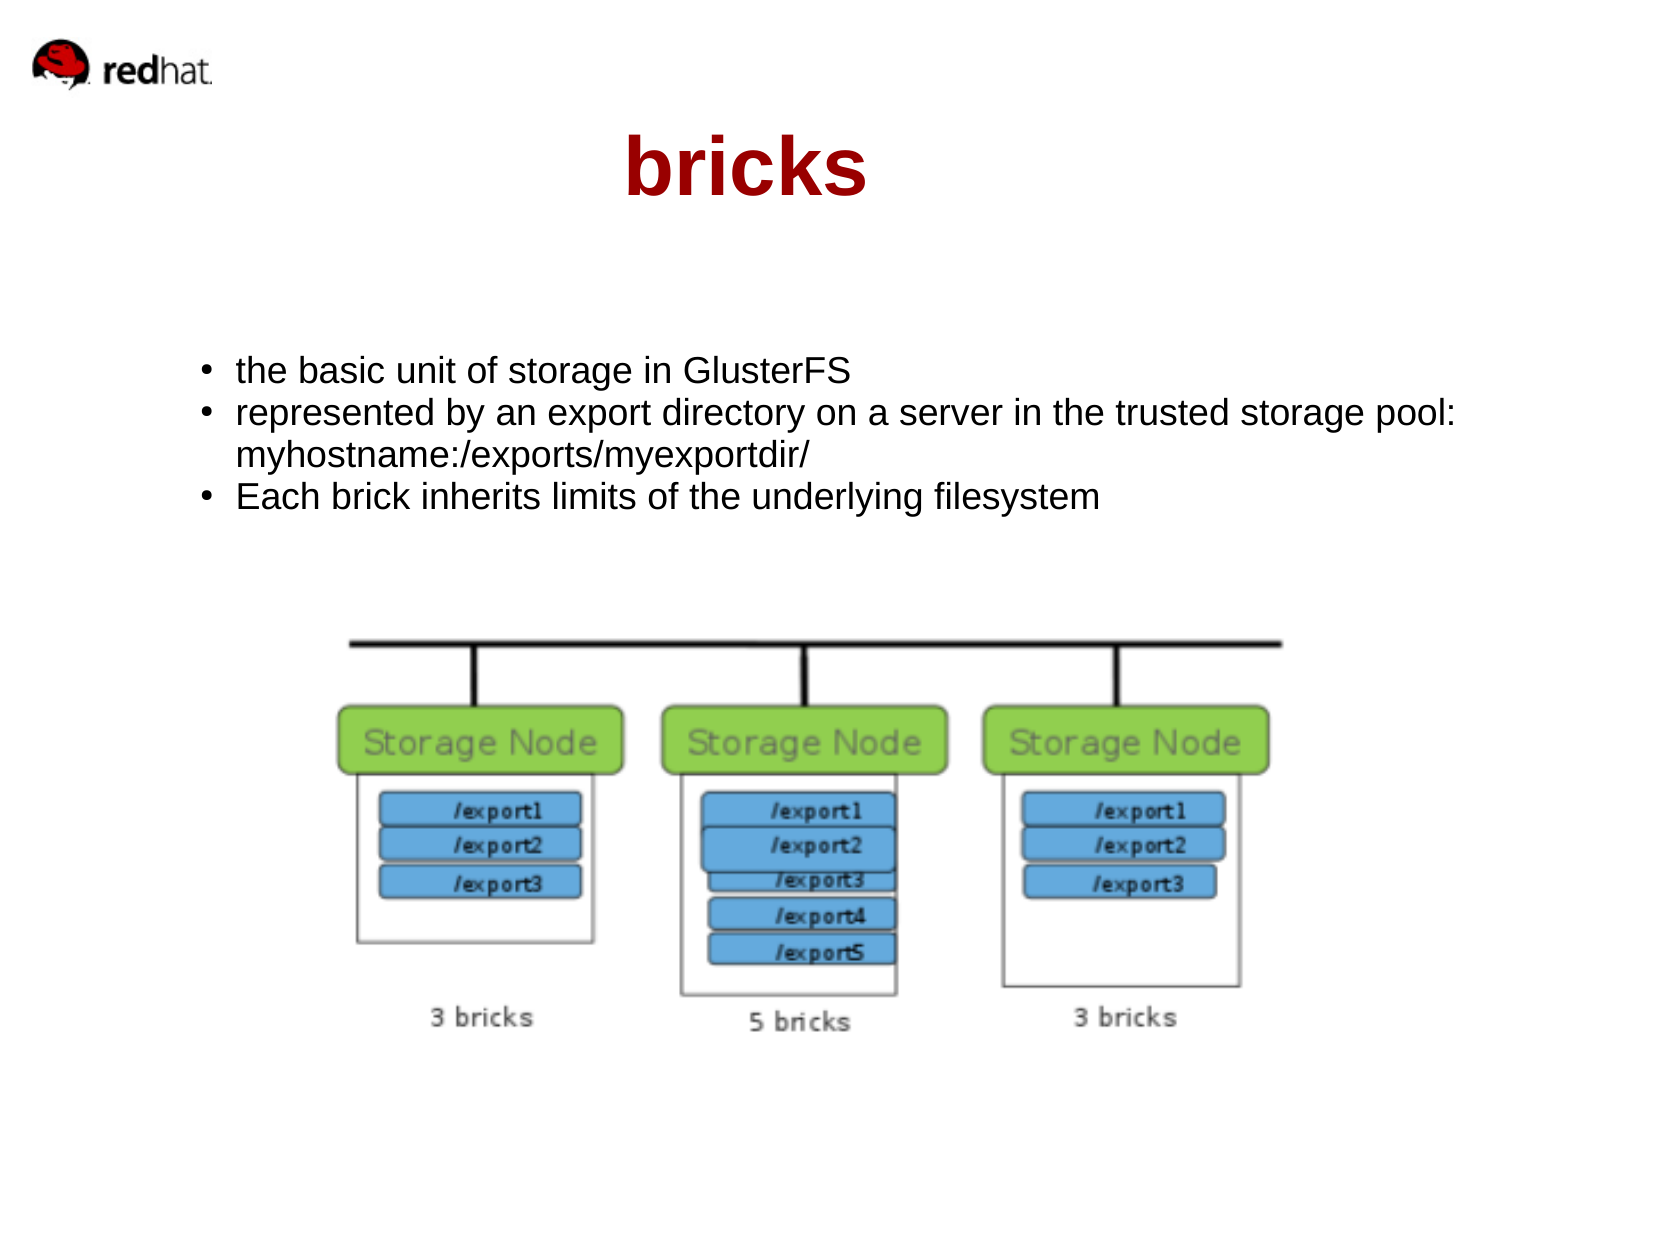

bricks
the basic unit of storage in GlusterFS
represented by an export directory on a server in the trusted storage pool:
myhostname:/exports/myexportdir/
Each brick inherits limits of the underlying filesystem